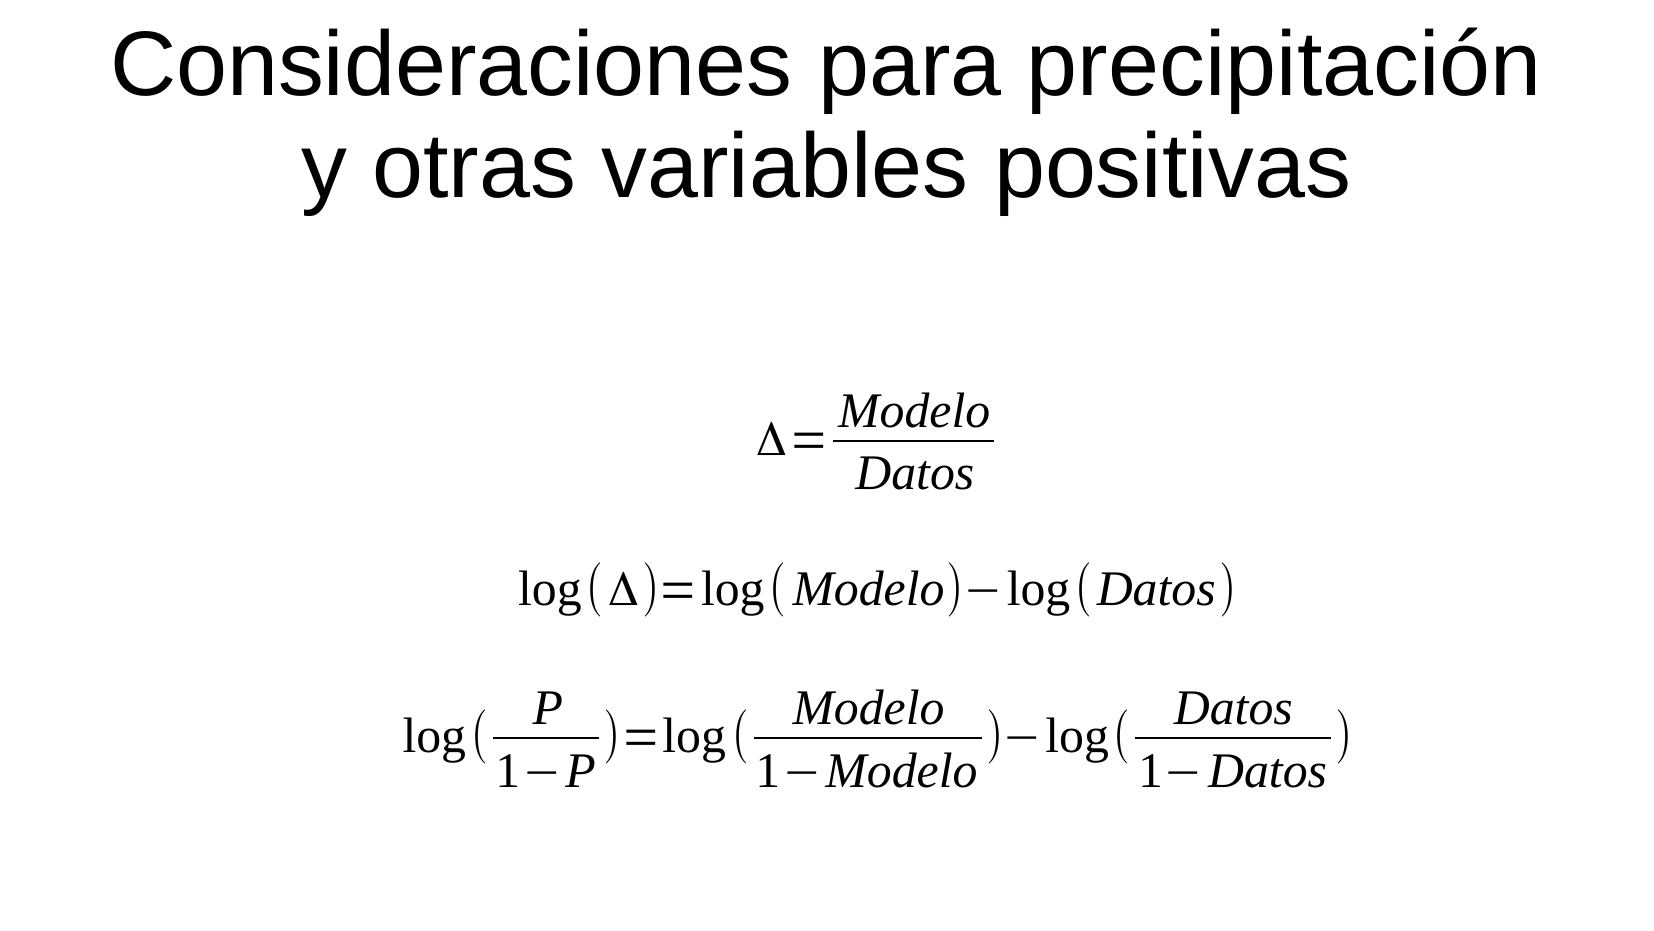

# Consideraciones para precipitación y otras variables positivas